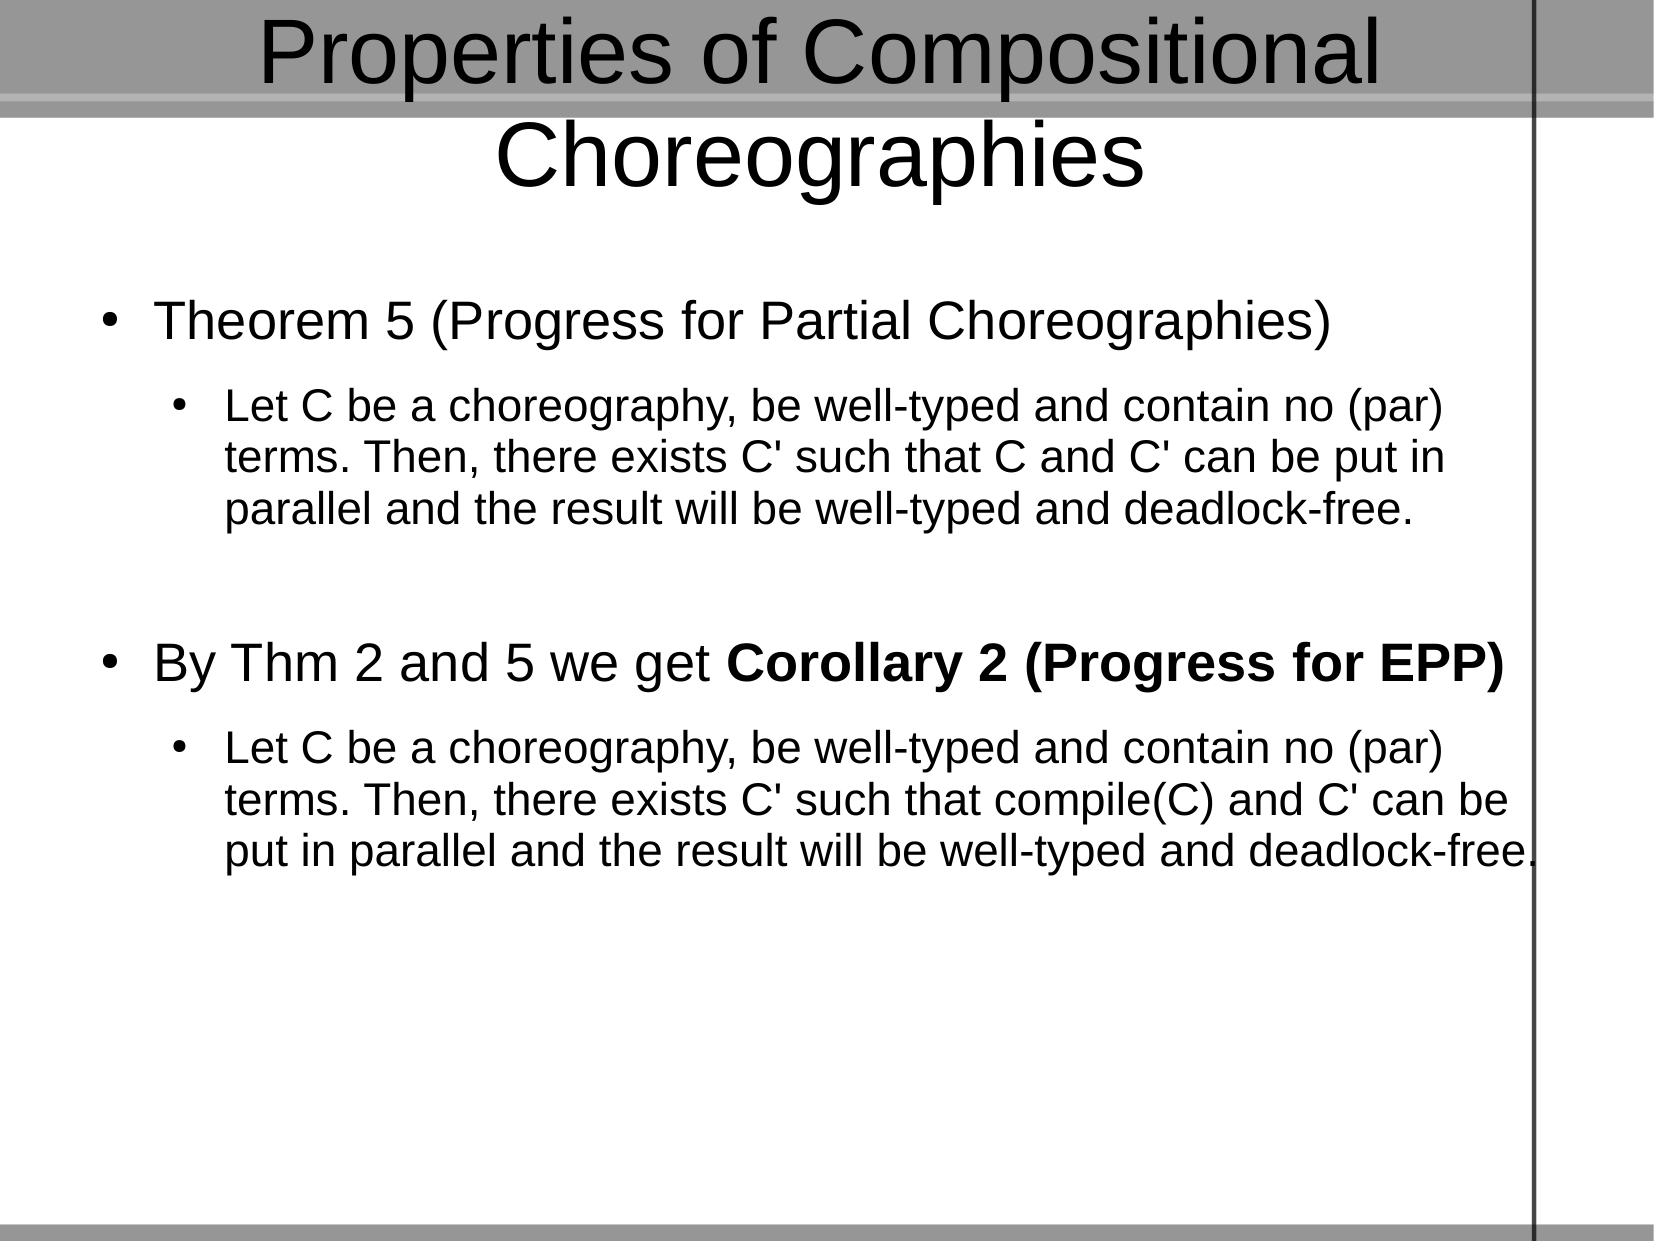

# Properties of Compositional Choreographies
Theorem 5 (Progress for Partial Choreographies)
Let C be a choreography, be well-typed and contain no (par) terms. Then, there exists C' such that C and C' can be put in parallel and the result will be well-typed and deadlock-free.
By Thm 2 and 5 we get Corollary 2 (Progress for EPP)
Let C be a choreography, be well-typed and contain no (par) terms. Then, there exists C' such that compile(C) and C' can be put in parallel and the result will be well-typed and deadlock-free.